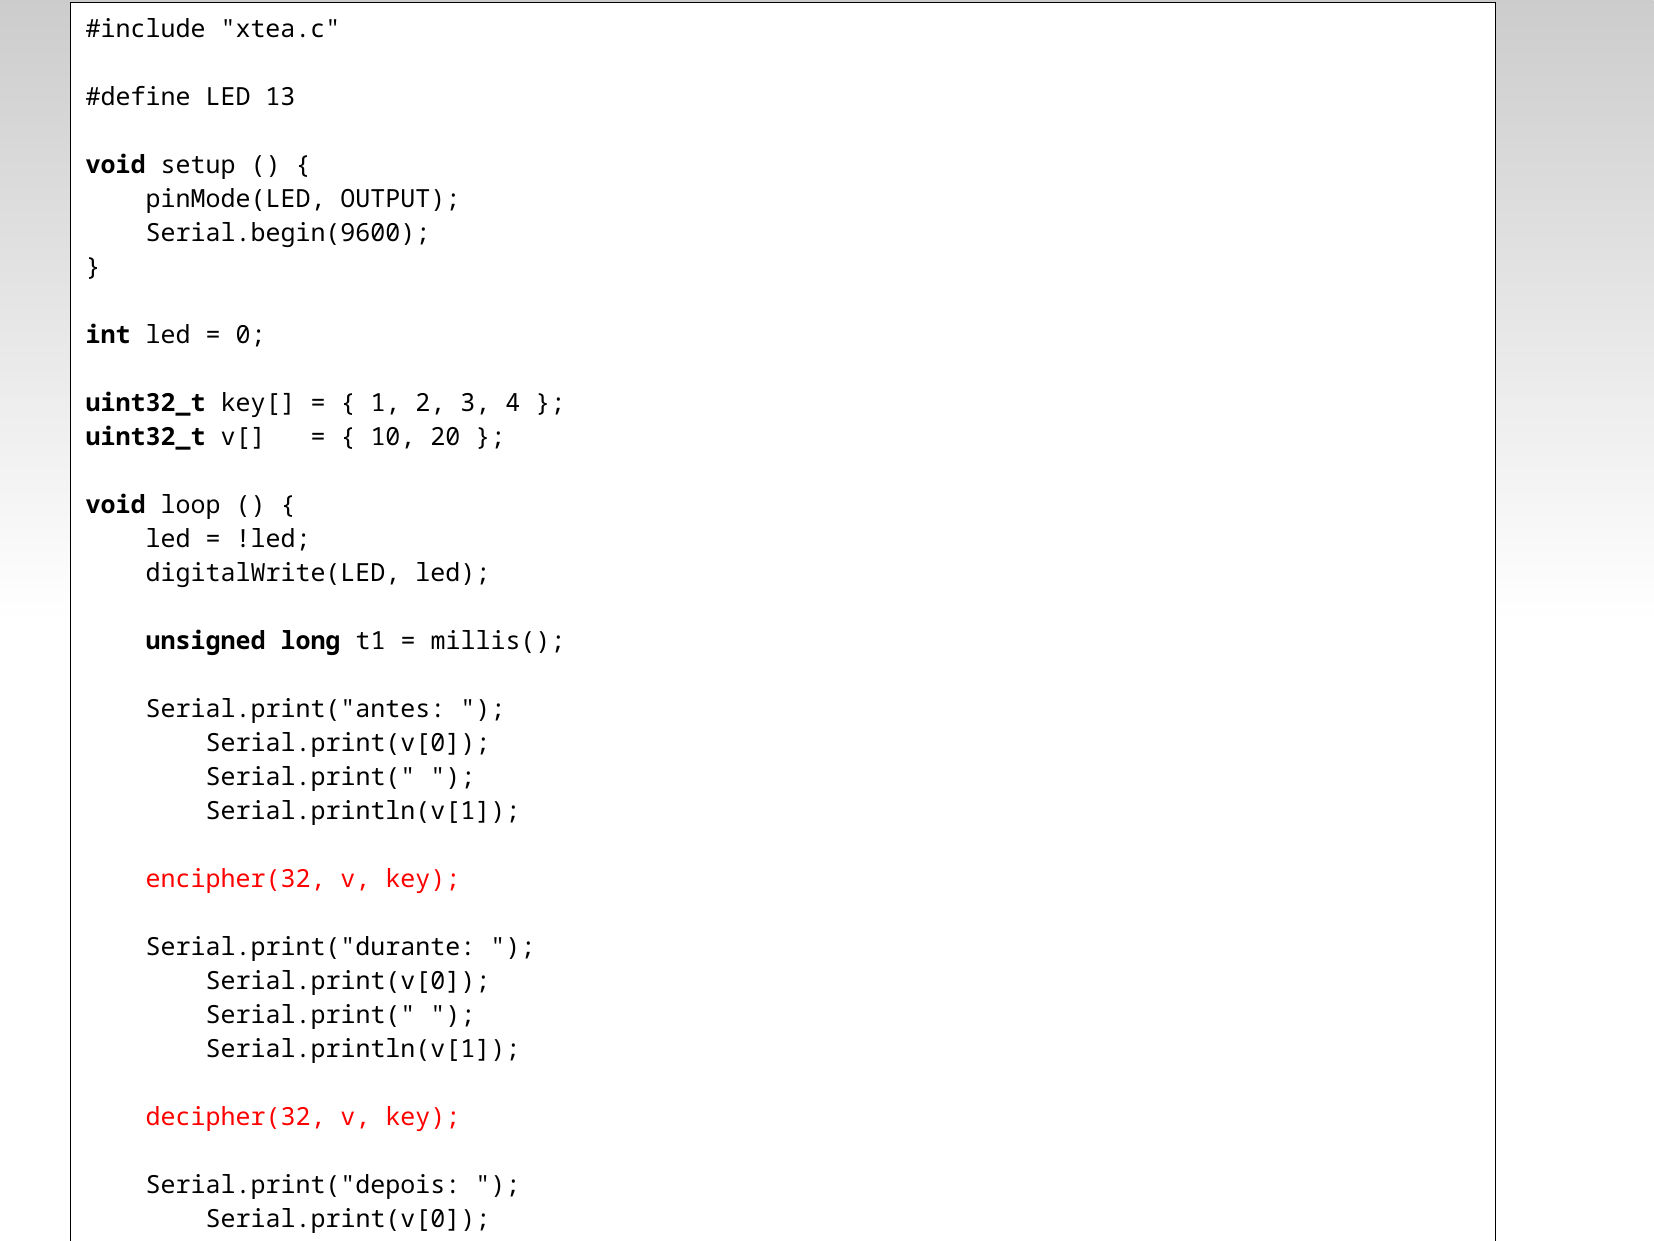

#include "xtea.c"
#define LED 13
void setup () {
 pinMode(LED, OUTPUT);
 Serial.begin(9600);
}
int led = 0;
uint32_t key[] = { 1, 2, 3, 4 };
uint32_t v[] = { 10, 20 };
void loop () {
 led = !led;
 digitalWrite(LED, led);
 unsigned long t1 = millis();
 Serial.print("antes: ");
 Serial.print(v[0]);
 Serial.print(" ");
 Serial.println(v[1]);
 encipher(32, v, key);
 Serial.print("durante: ");
 Serial.print(v[0]);
 Serial.print(" ");
 Serial.println(v[1]);
 decipher(32, v, key);
 Serial.print("depois: ");
 Serial.print(v[0]);
 Serial.print(" ");
 Serial.println(v[1]);
 unsigned long t2 = millis();
 Serial.println(t2-t1);
}